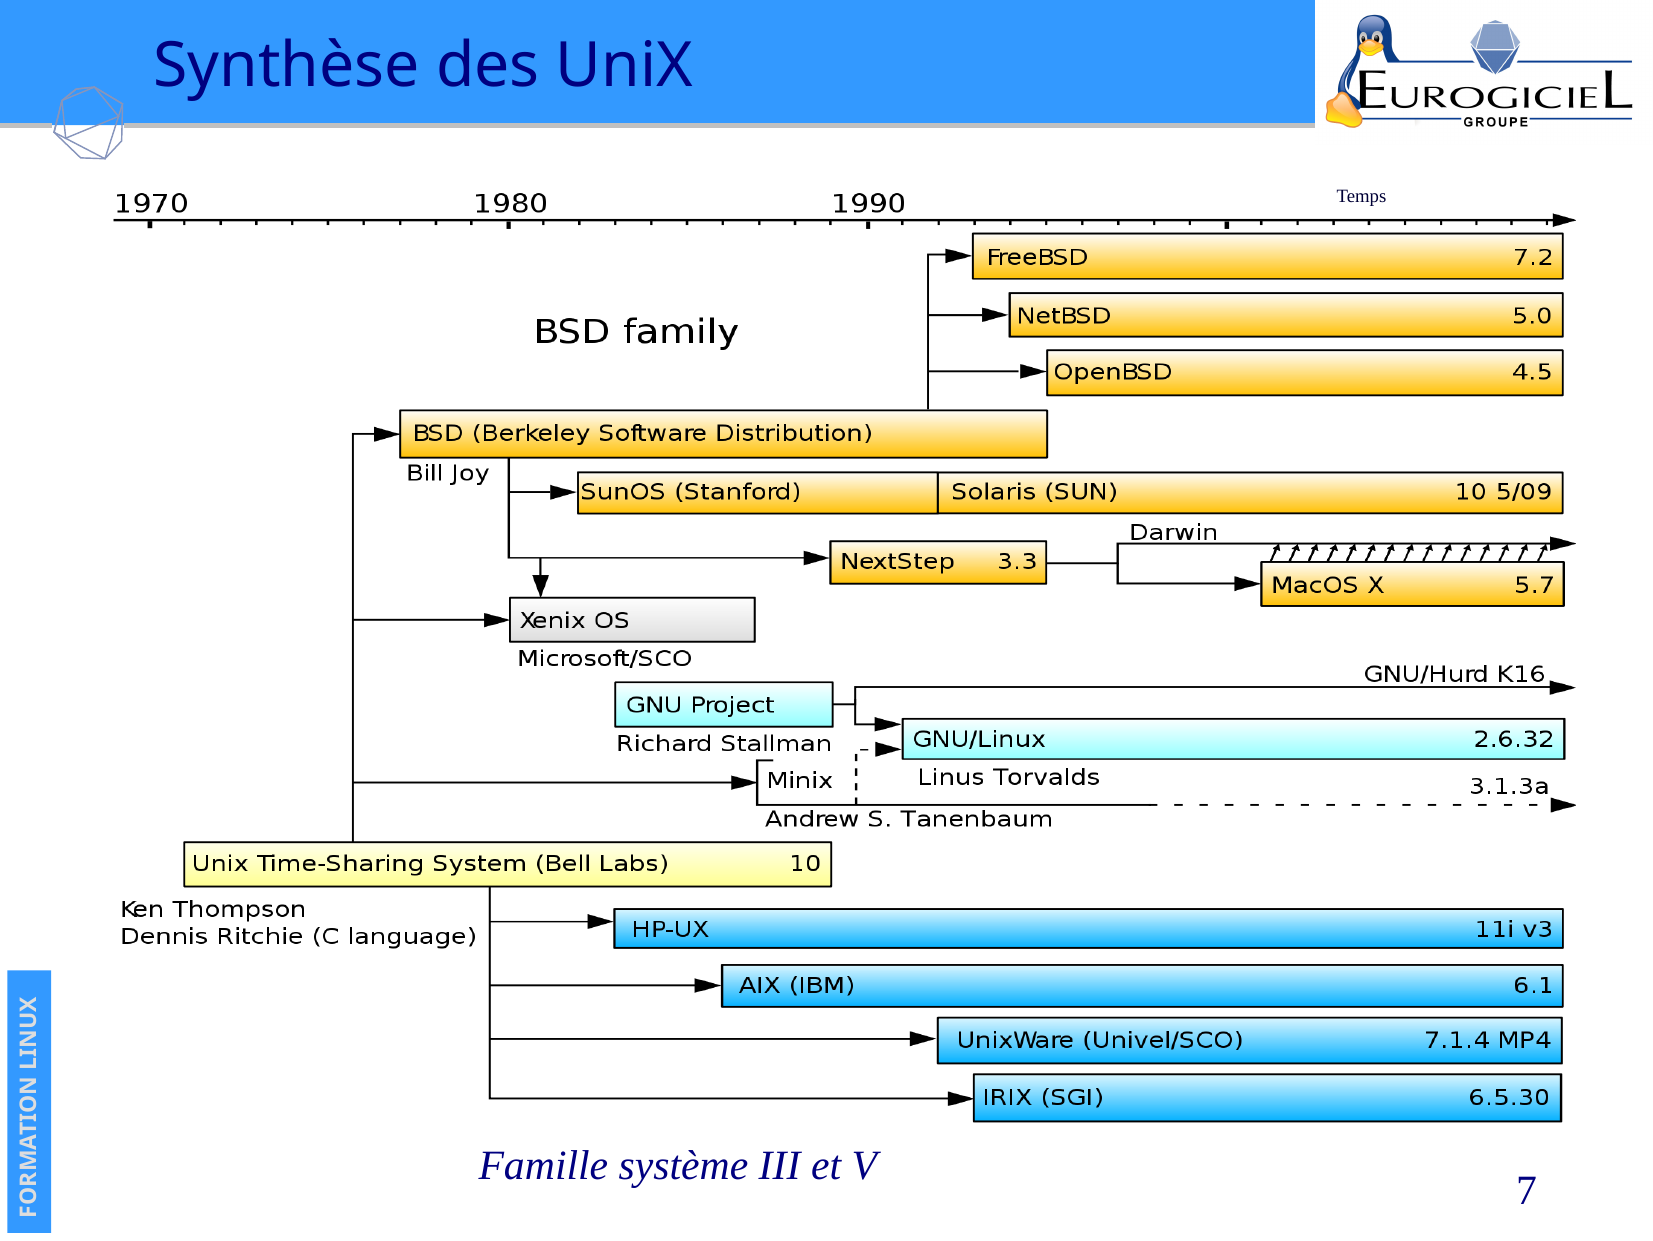

# Synthèse des UniX
Temps
Famille système III et V